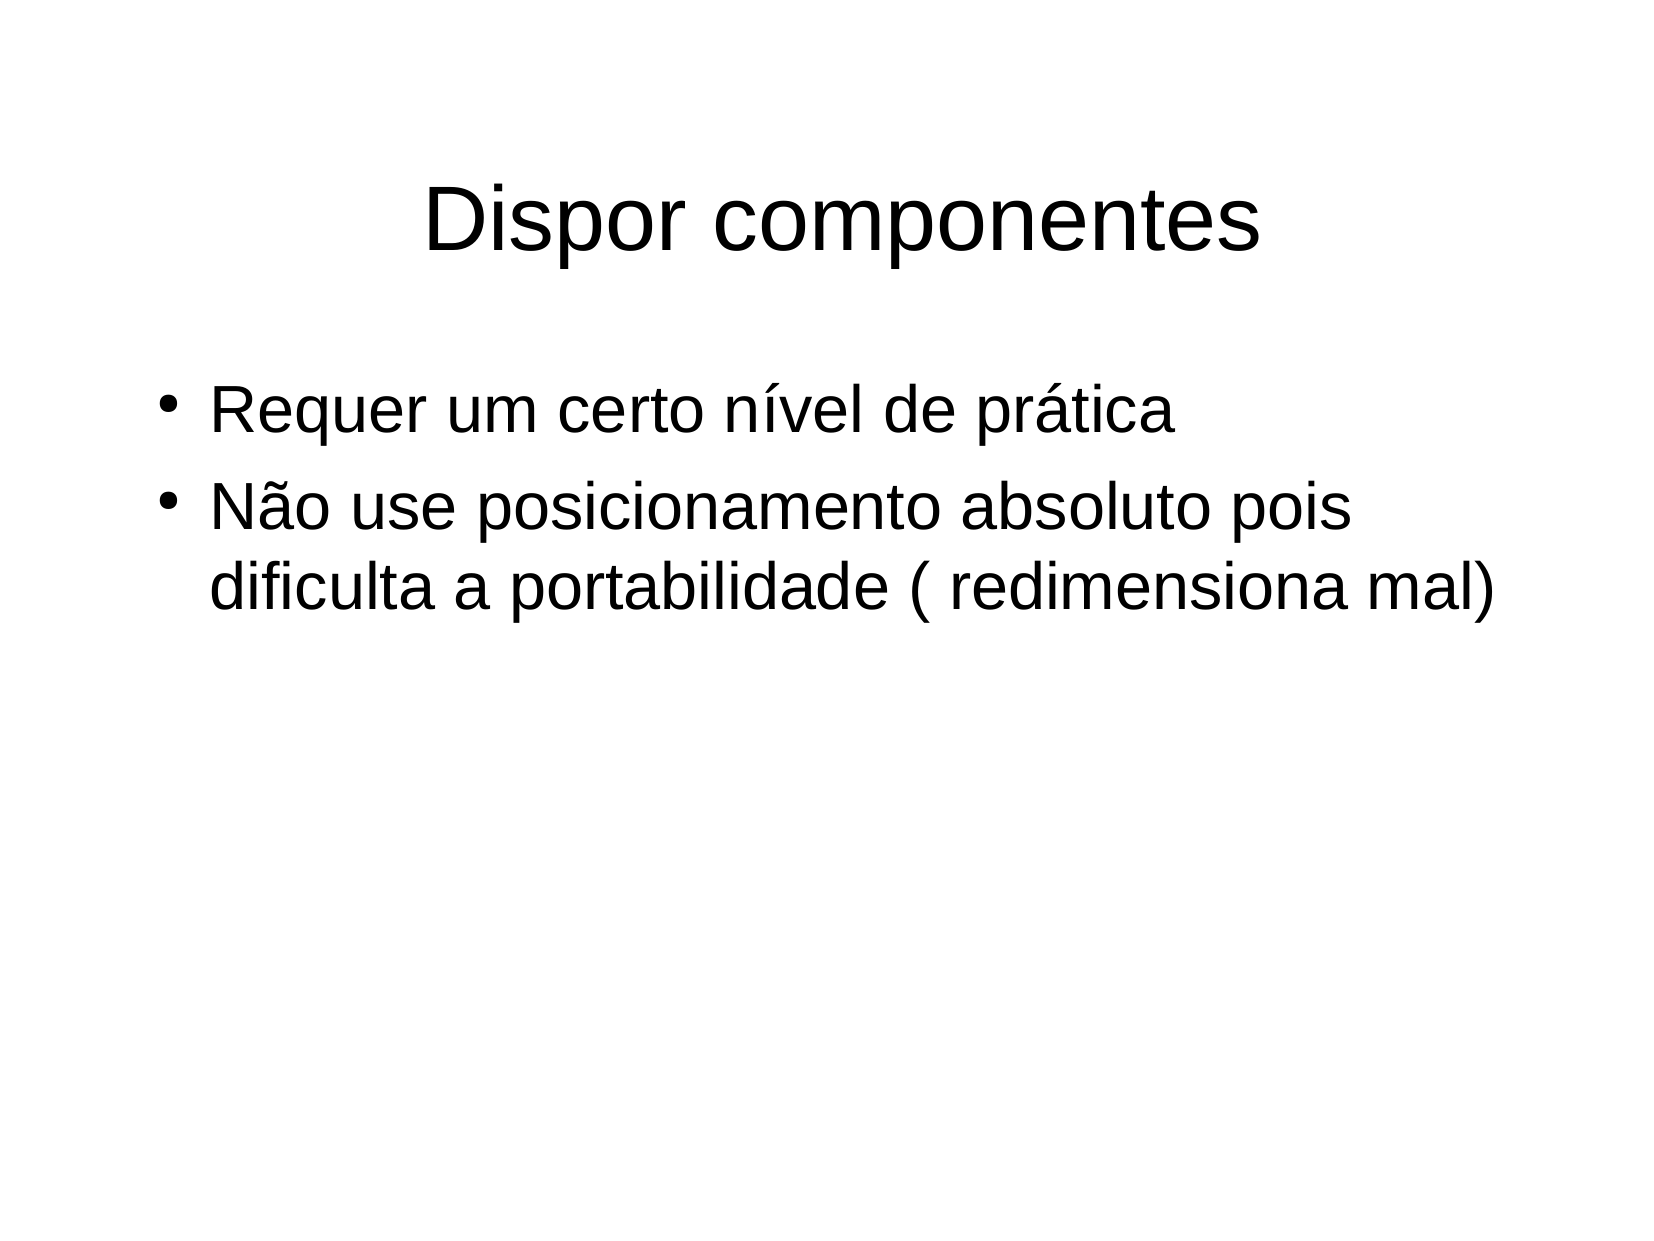

# Dispor componentes
Requer um certo nível de prática
Não use posicionamento absoluto pois dificulta a portabilidade ( redimensiona mal)